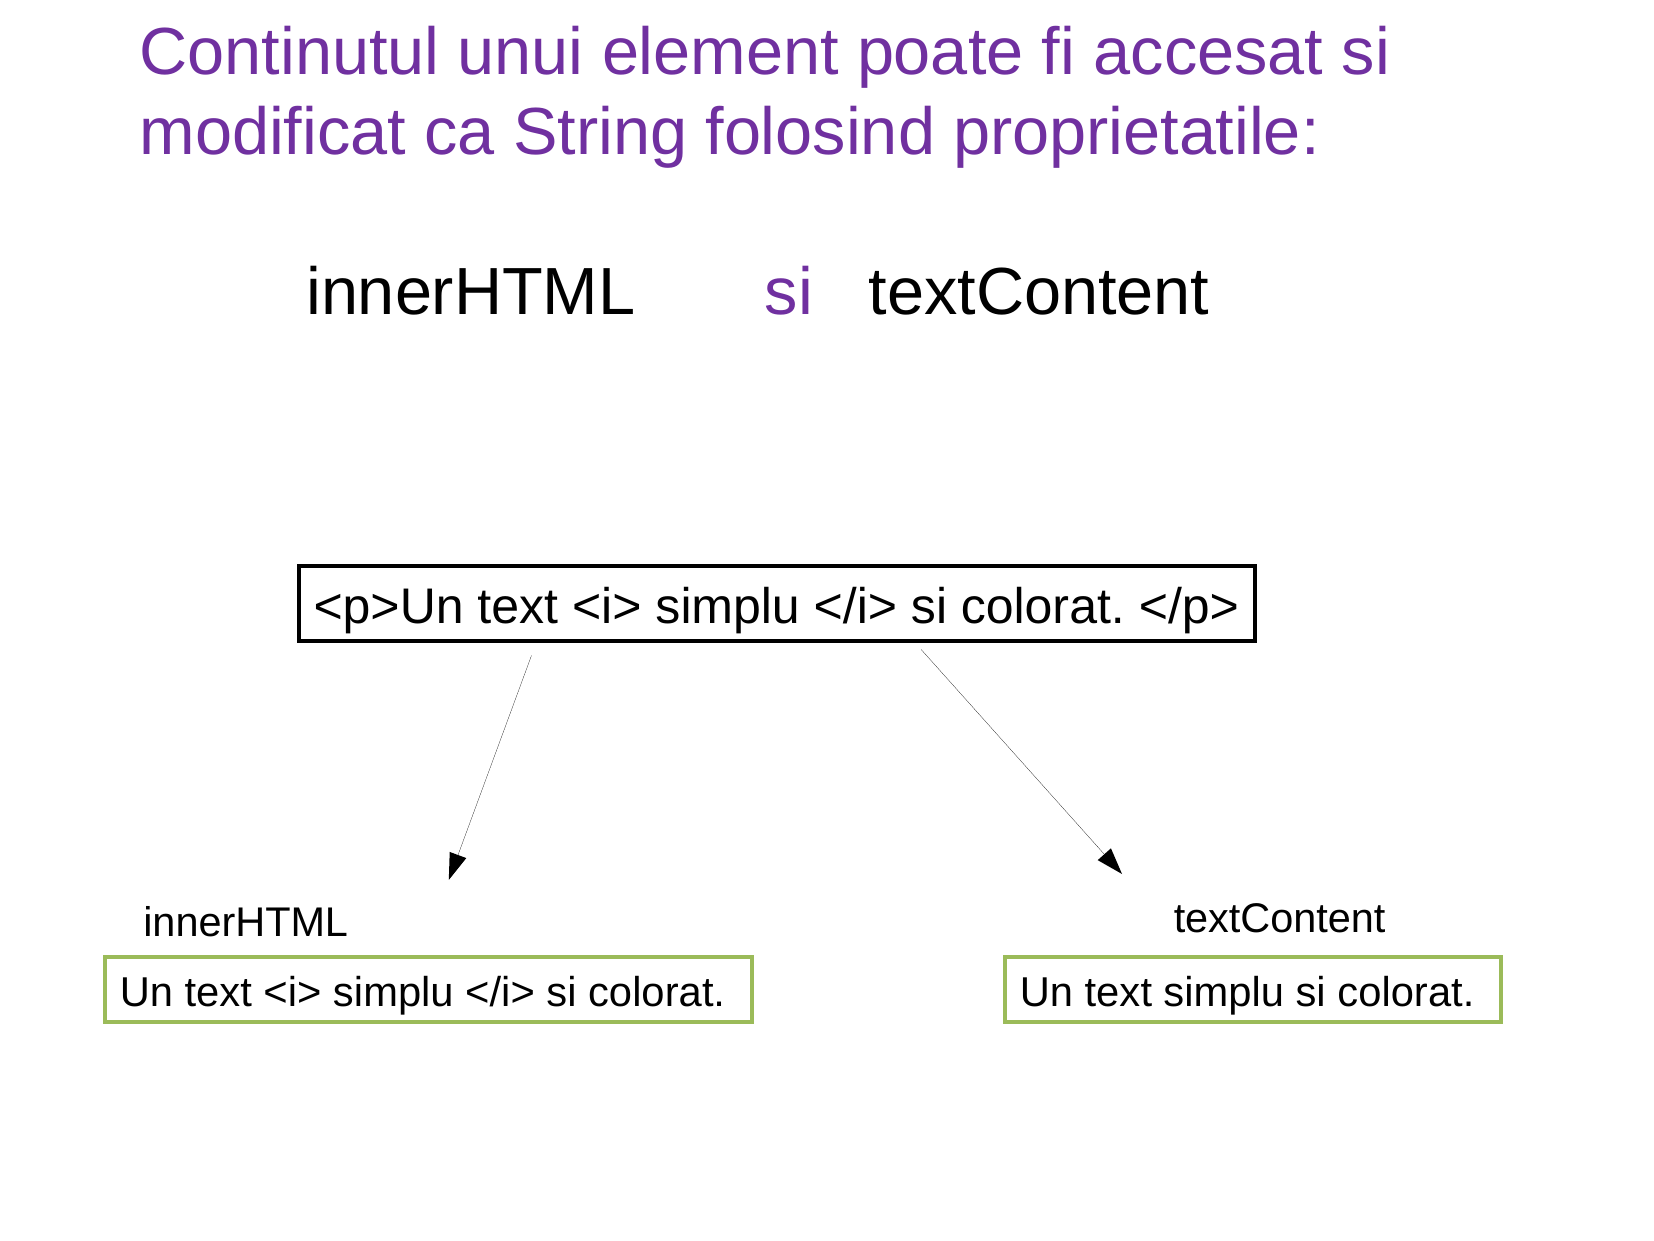

Continutul unui element poate fi accesat si
modificat ca String folosind proprietatile:
 innerHTML si textContent
<p>Un text <i> simplu </i> si colorat. </p>
textContent
innerHTML
Un text <i> simplu </i> si colorat.
Un text simplu si colorat.